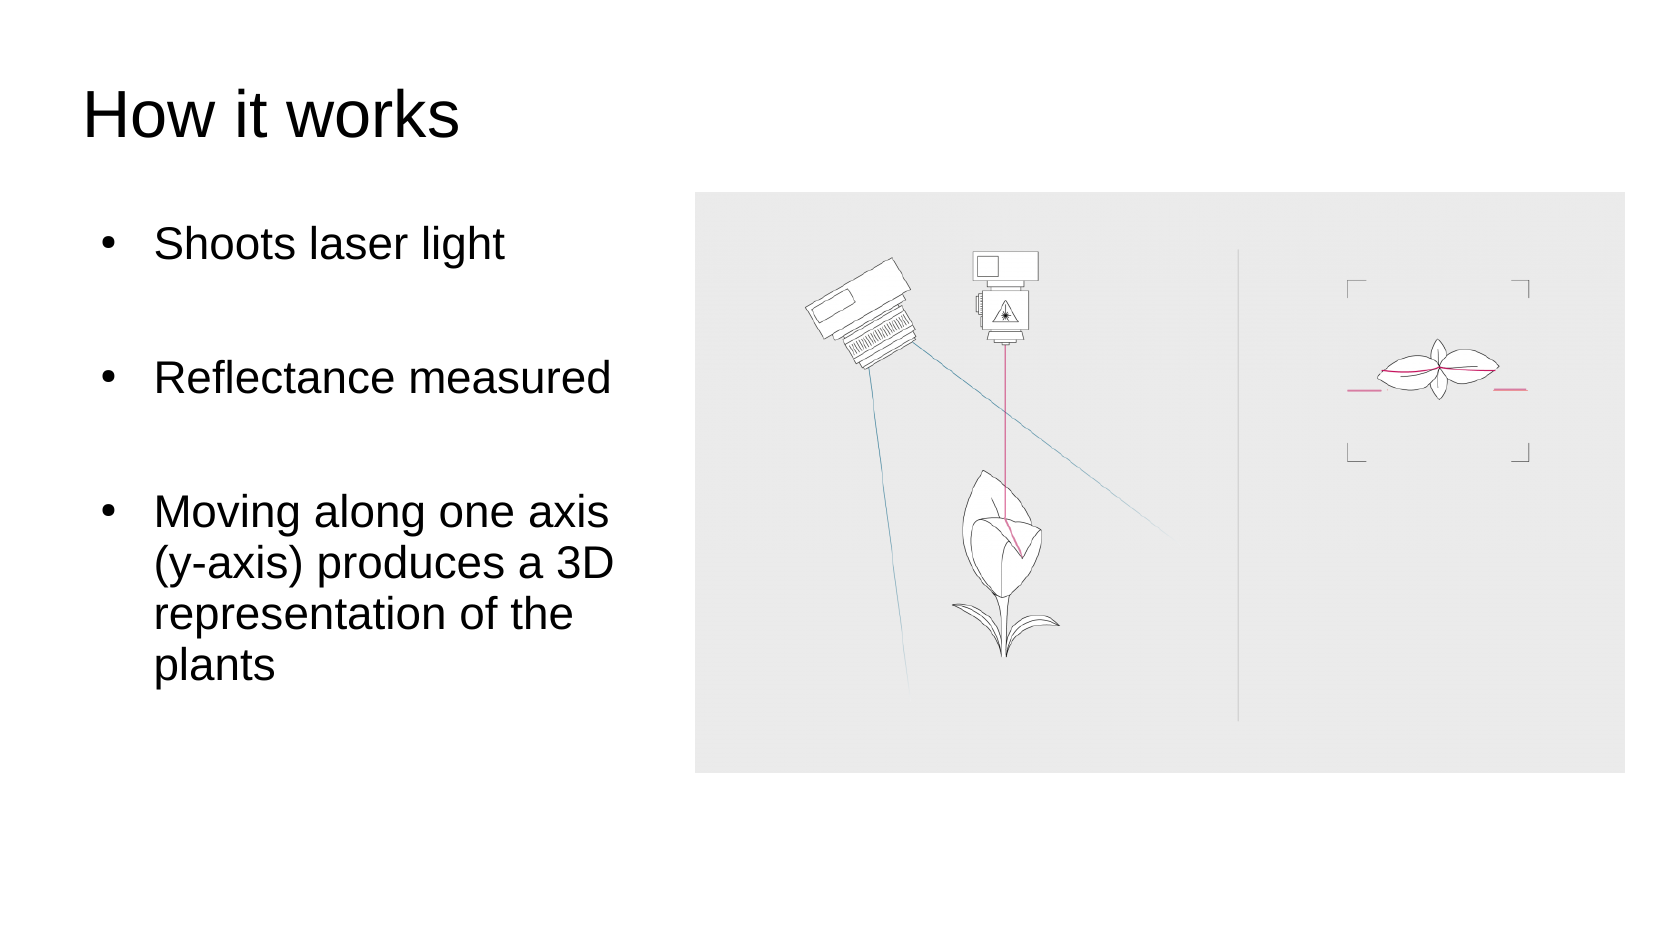

# How it works
Shoots laser light
Reflectance measured
Moving along one axis (y-axis) produces a 3D representation of the plants